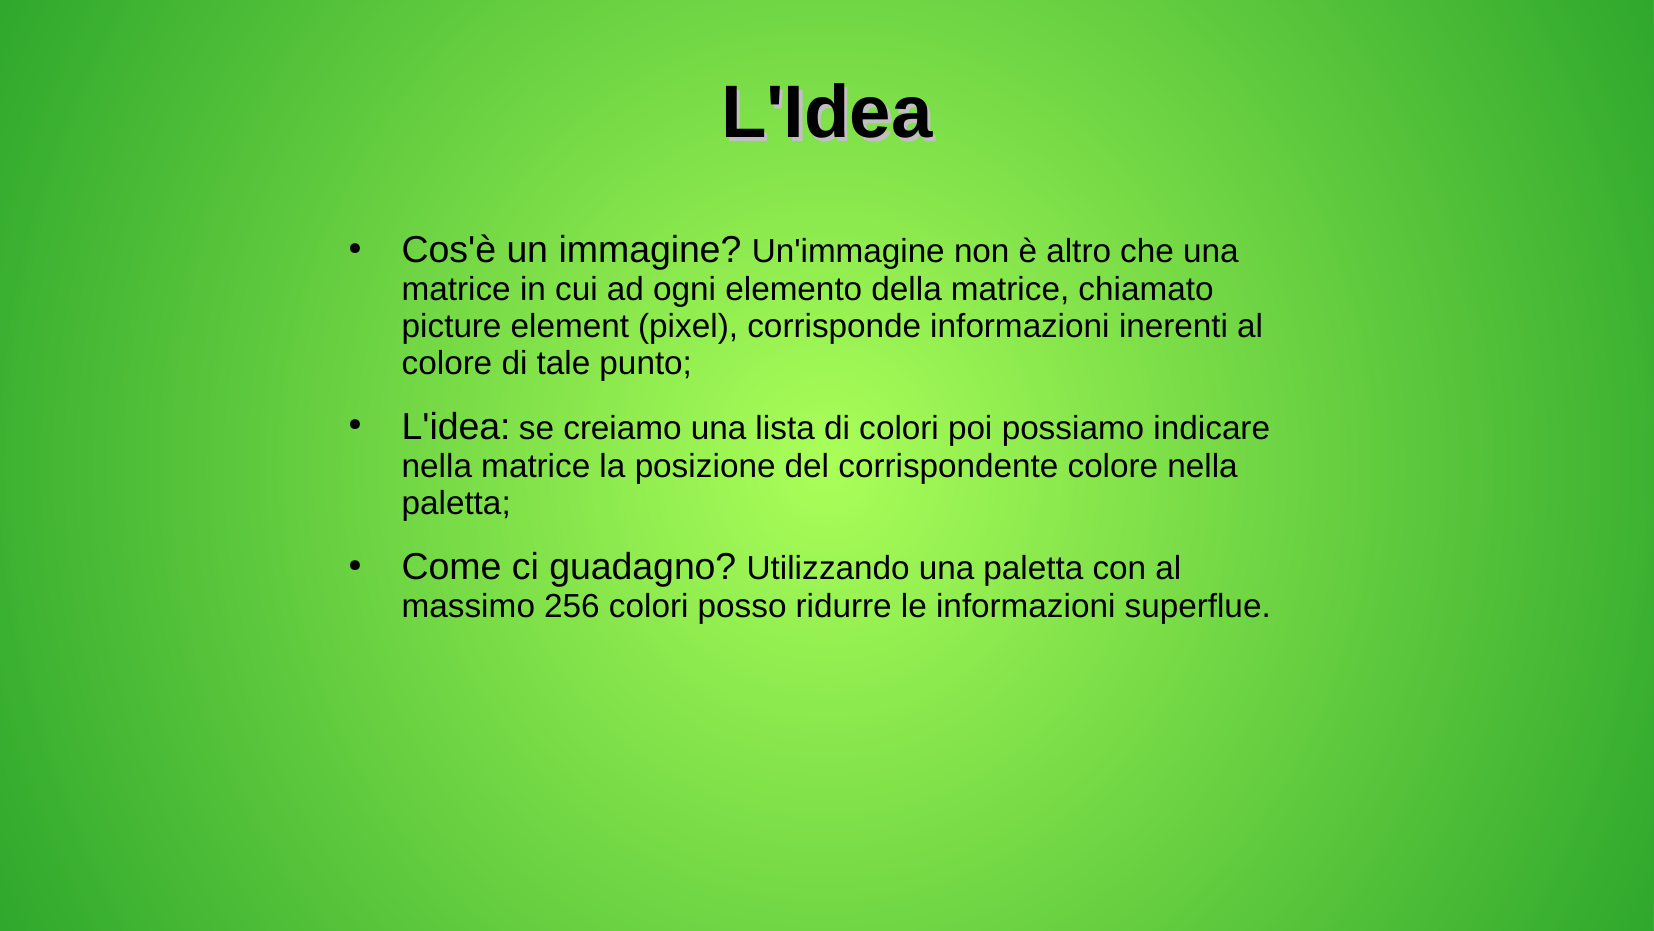

# L'Idea
Cos'è un immagine? Un'immagine non è altro che una matrice in cui ad ogni elemento della matrice, chiamato picture element (pixel), corrisponde informazioni inerenti al colore di tale punto;
L'idea: se creiamo una lista di colori poi possiamo indicare nella matrice la posizione del corrispondente colore nella paletta;
Come ci guadagno? Utilizzando una paletta con al massimo 256 colori posso ridurre le informazioni superflue.